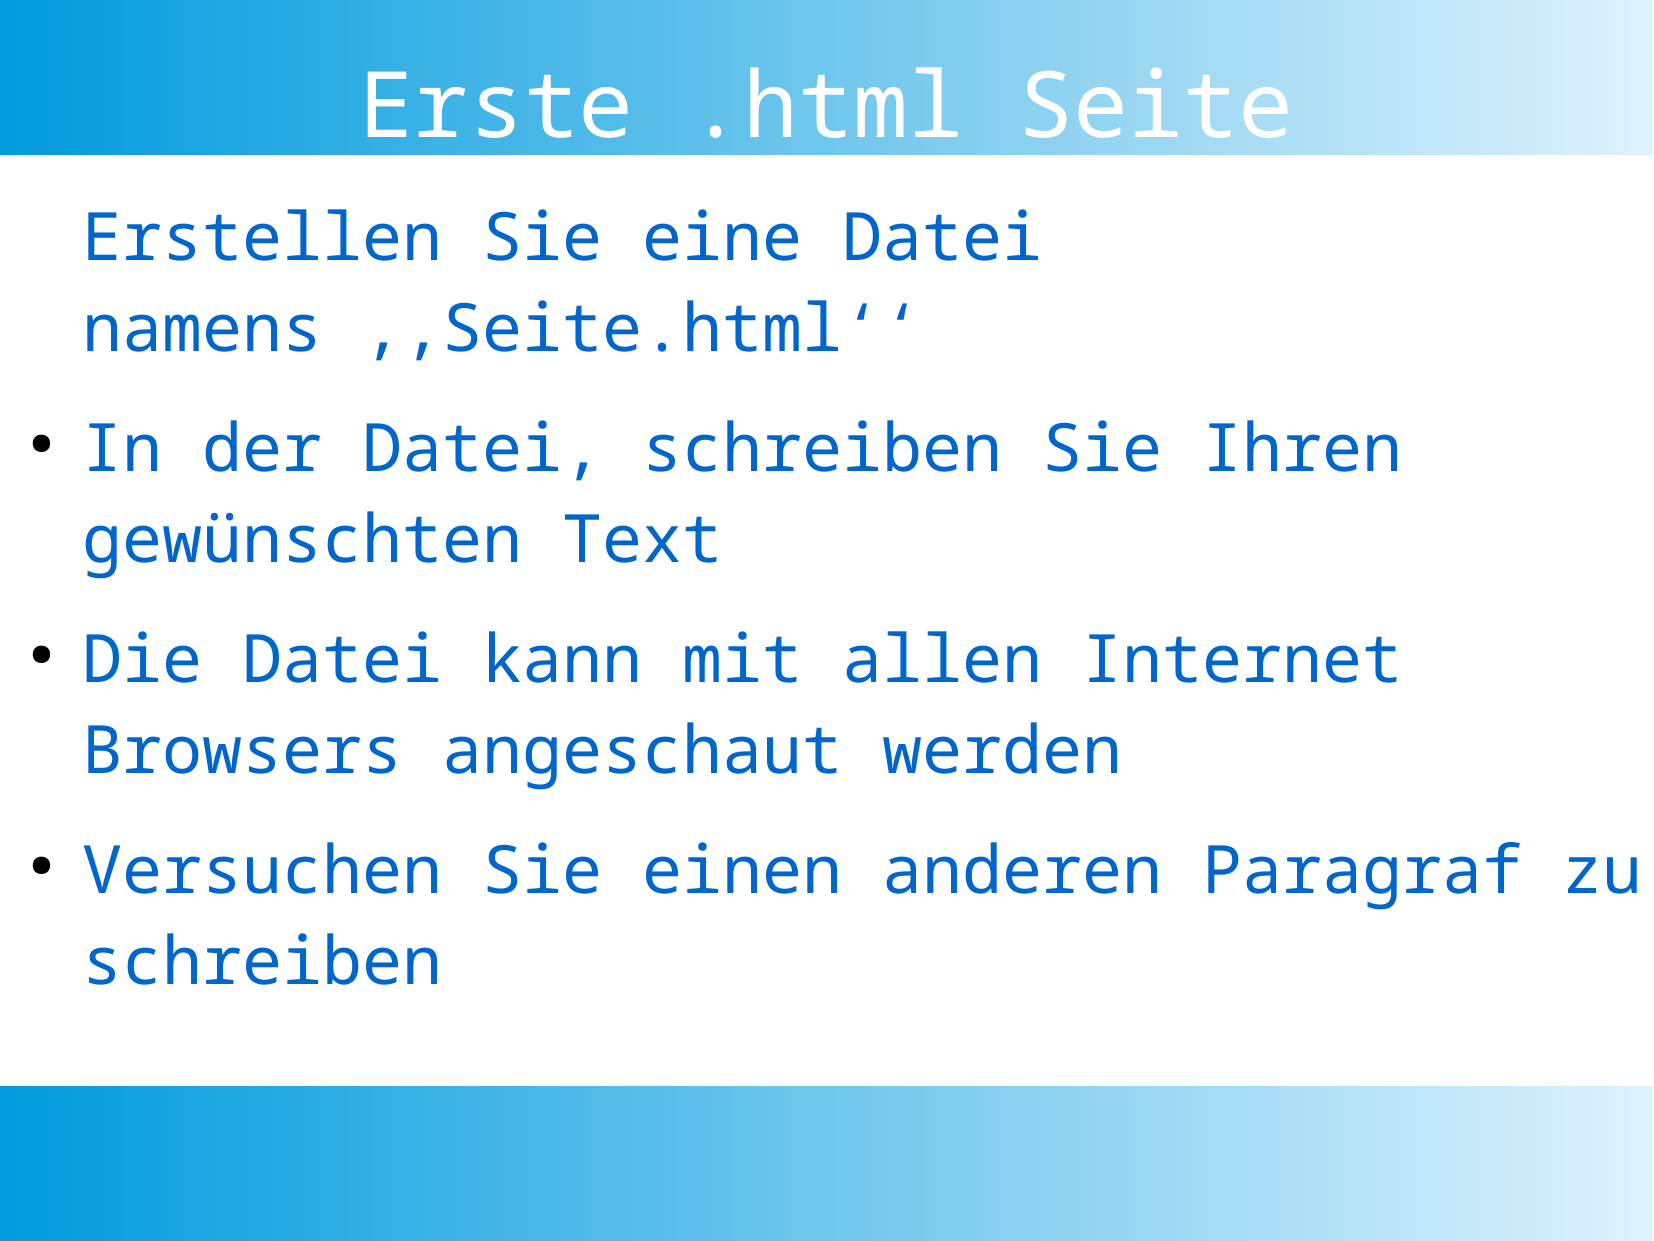

# Erste .html Seite
Erstellen Sie eine Datei namens ,,Seite.html‘‘
In der Datei, schreiben Sie Ihren gewünschten Text
Die Datei kann mit allen Internet Browsers angeschaut werden
Versuchen Sie einen anderen Paragraf zu schreiben